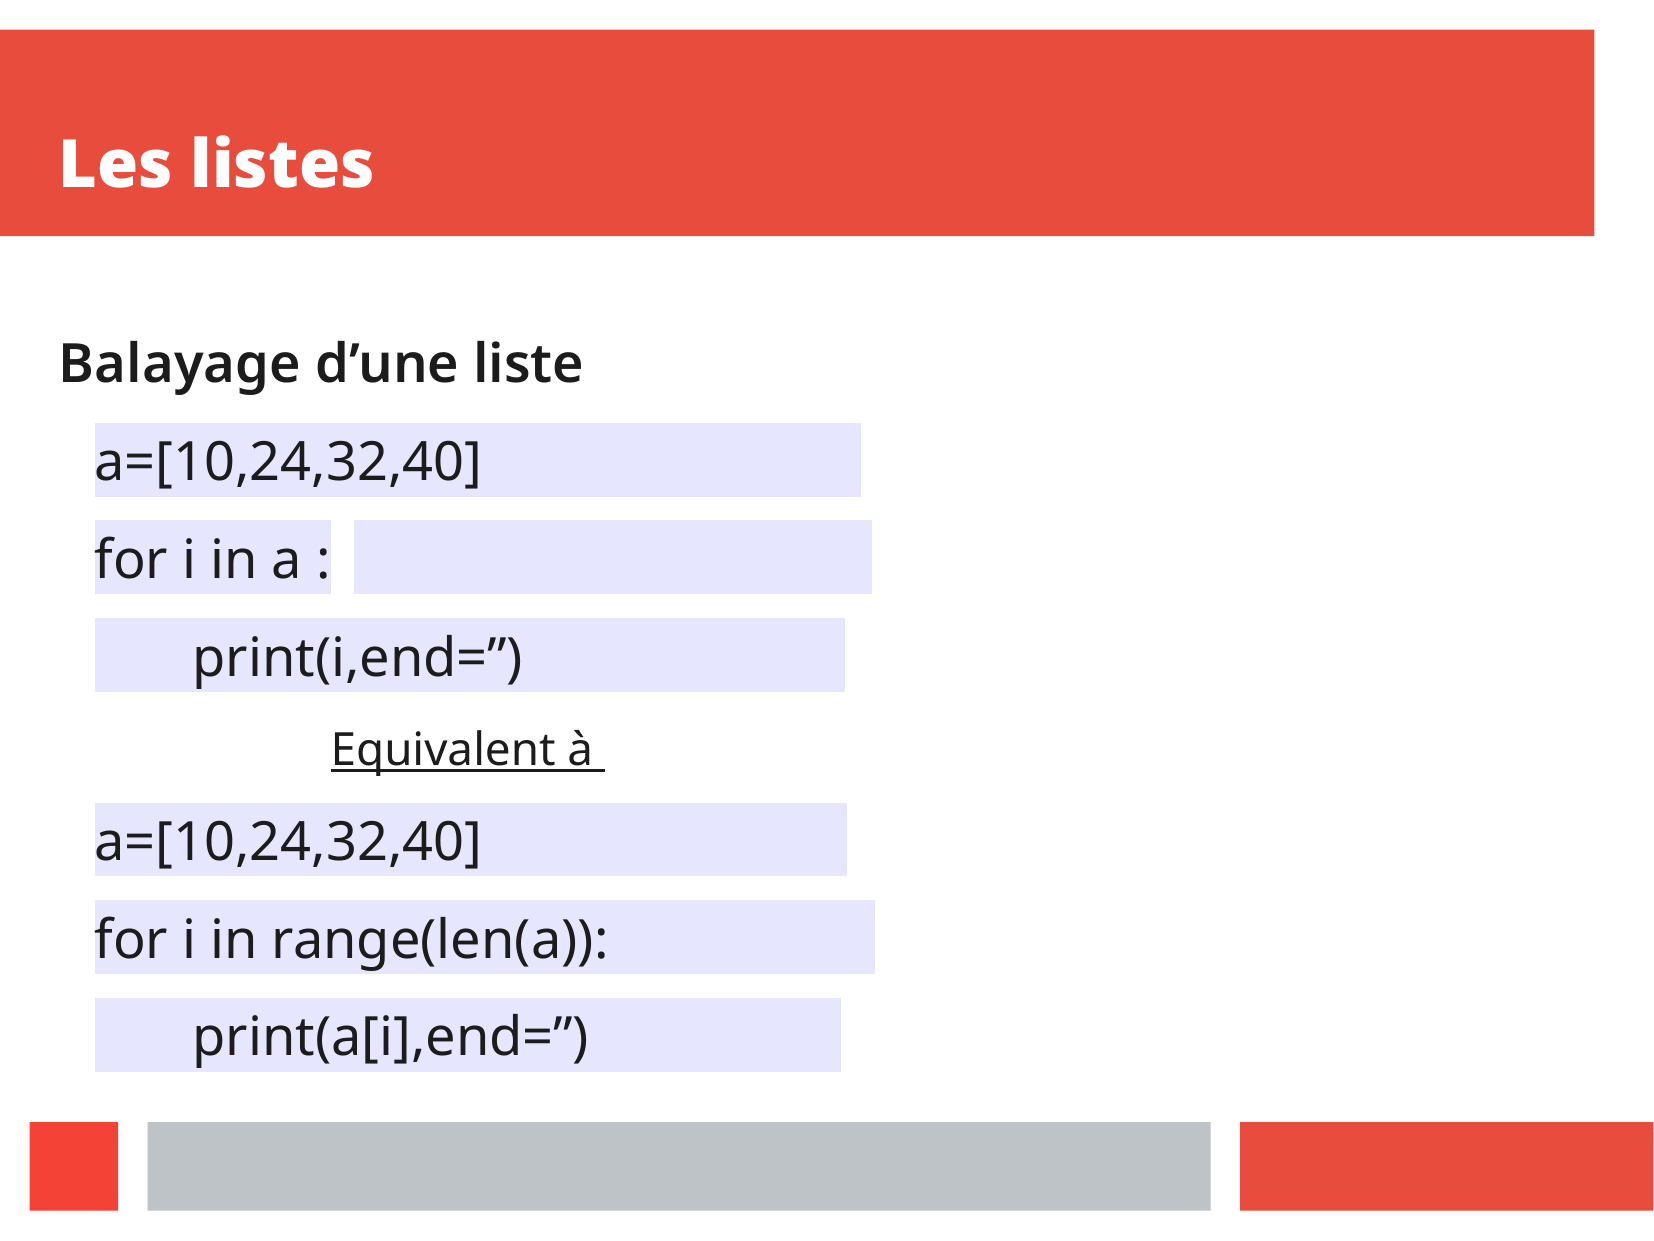

# Les listes
Balayage d’une liste
a=[10,24,32,40]
for i in a :
 print(i,end=’’)
Equivalent à
a=[10,24,32,40]
for i in range(len(a)):
 print(a[i],end=’’)